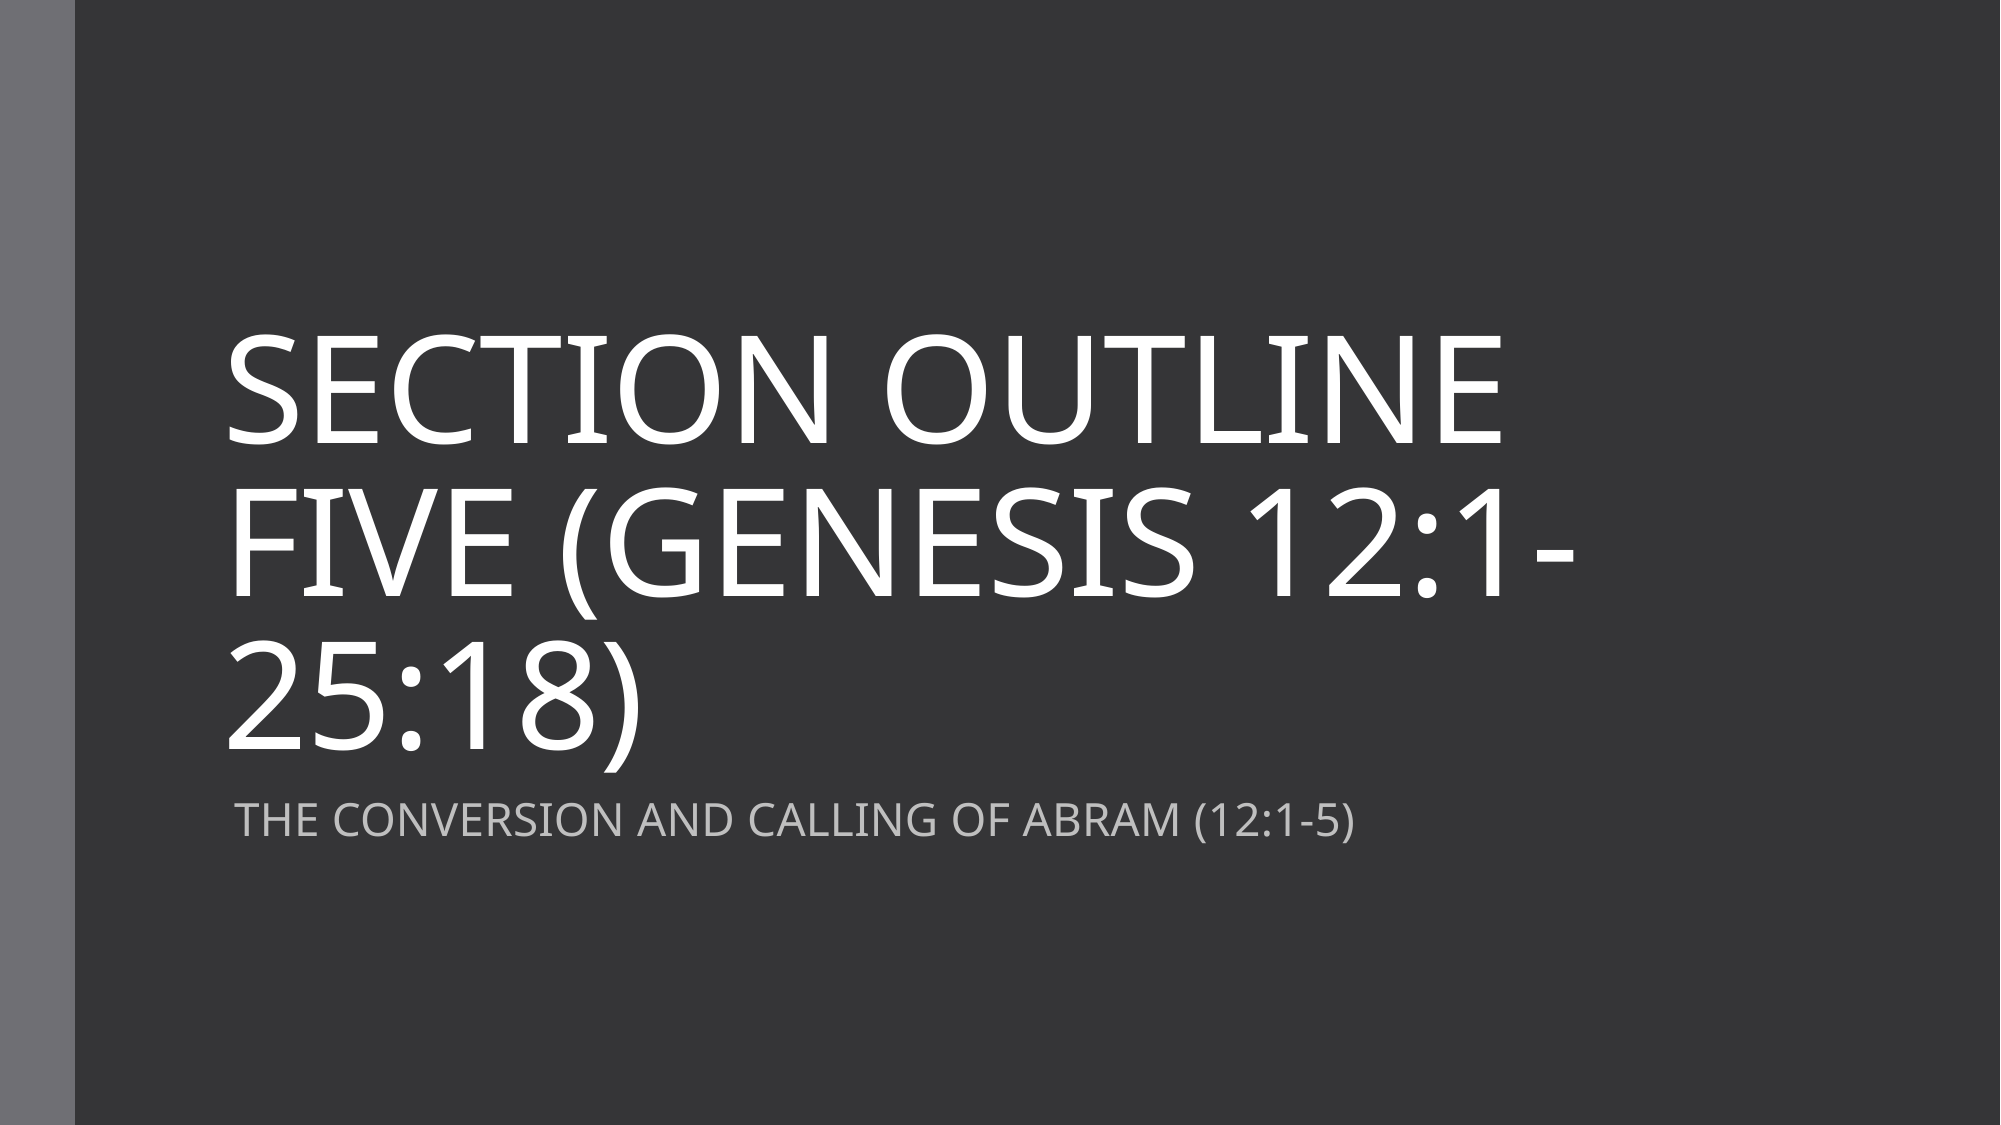

# SECTION OUTLINE FIVE (GENESIS 12:1-25:18)
 THE CONVERSION AND CALLING OF ABRAM (12:1-5)